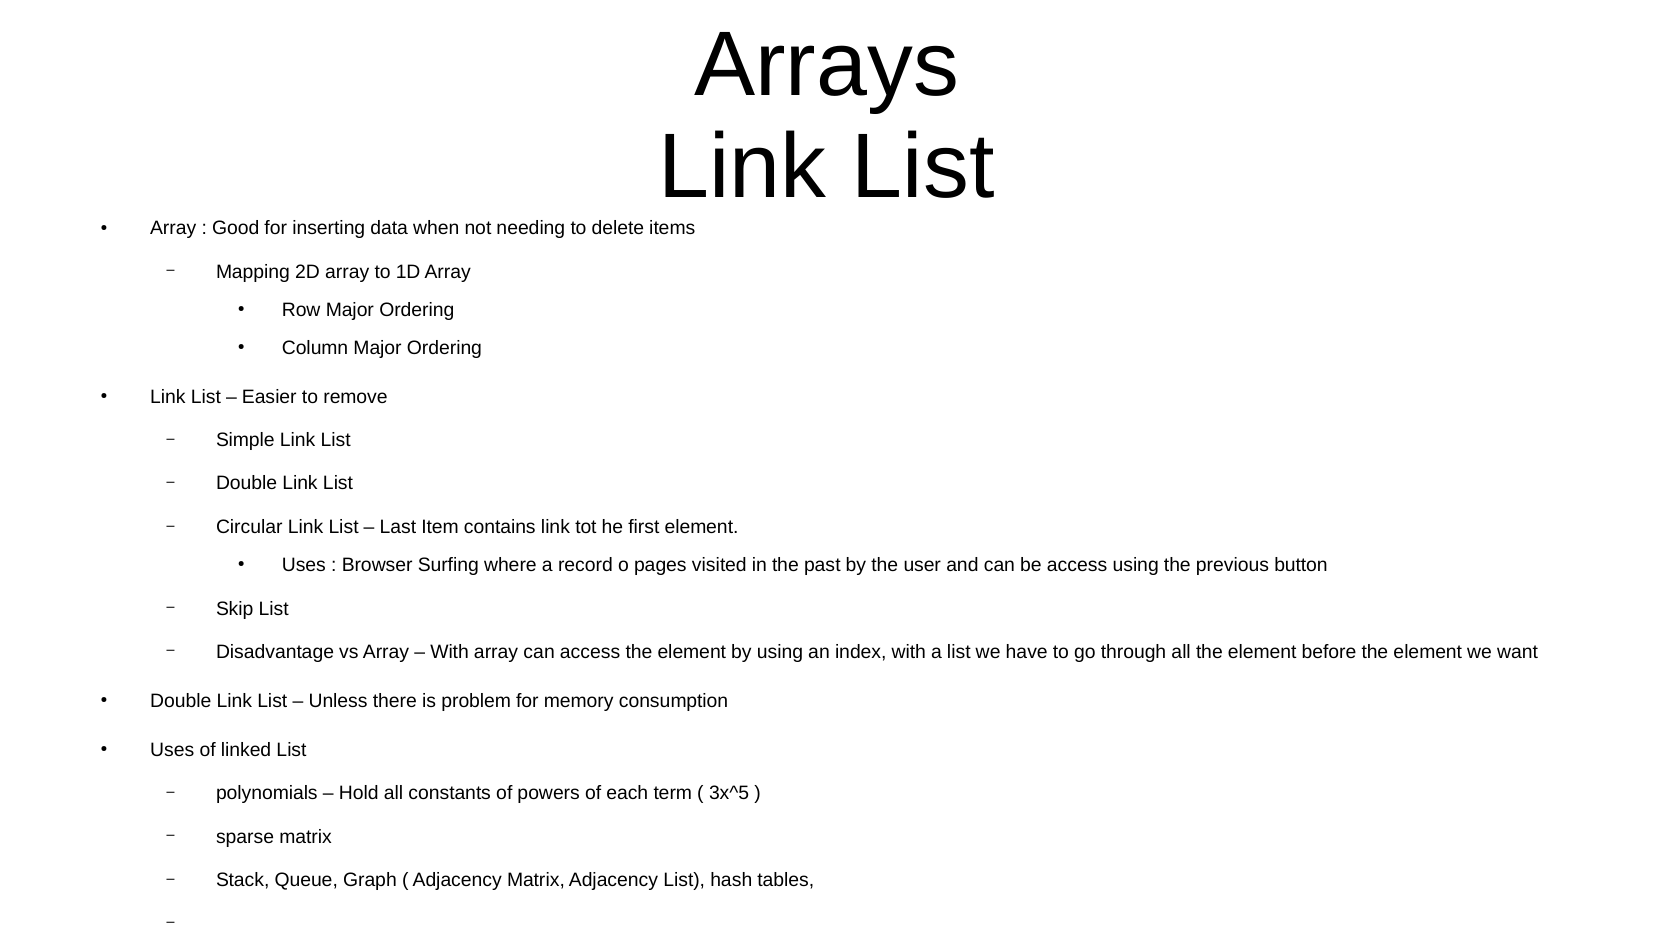

# Arrays Link List
Array : Good for inserting data when not needing to delete items
Mapping 2D array to 1D Array
Row Major Ordering
Column Major Ordering
Link List – Easier to remove
Simple Link List
Double Link List
Circular Link List – Last Item contains link tot he first element.
Uses : Browser Surfing where a record o pages visited in the past by the user and can be access using the previous button
Skip List
Disadvantage vs Array – With array can access the element by using an index, with a list we have to go through all the element before the element we want
Double Link List – Unless there is problem for memory consumption
Uses of linked List
polynomials – Hold all constants of powers of each term ( 3x^5 )
sparse matrix
Stack, Queue, Graph ( Adjacency Matrix, Adjacency List), hash tables,